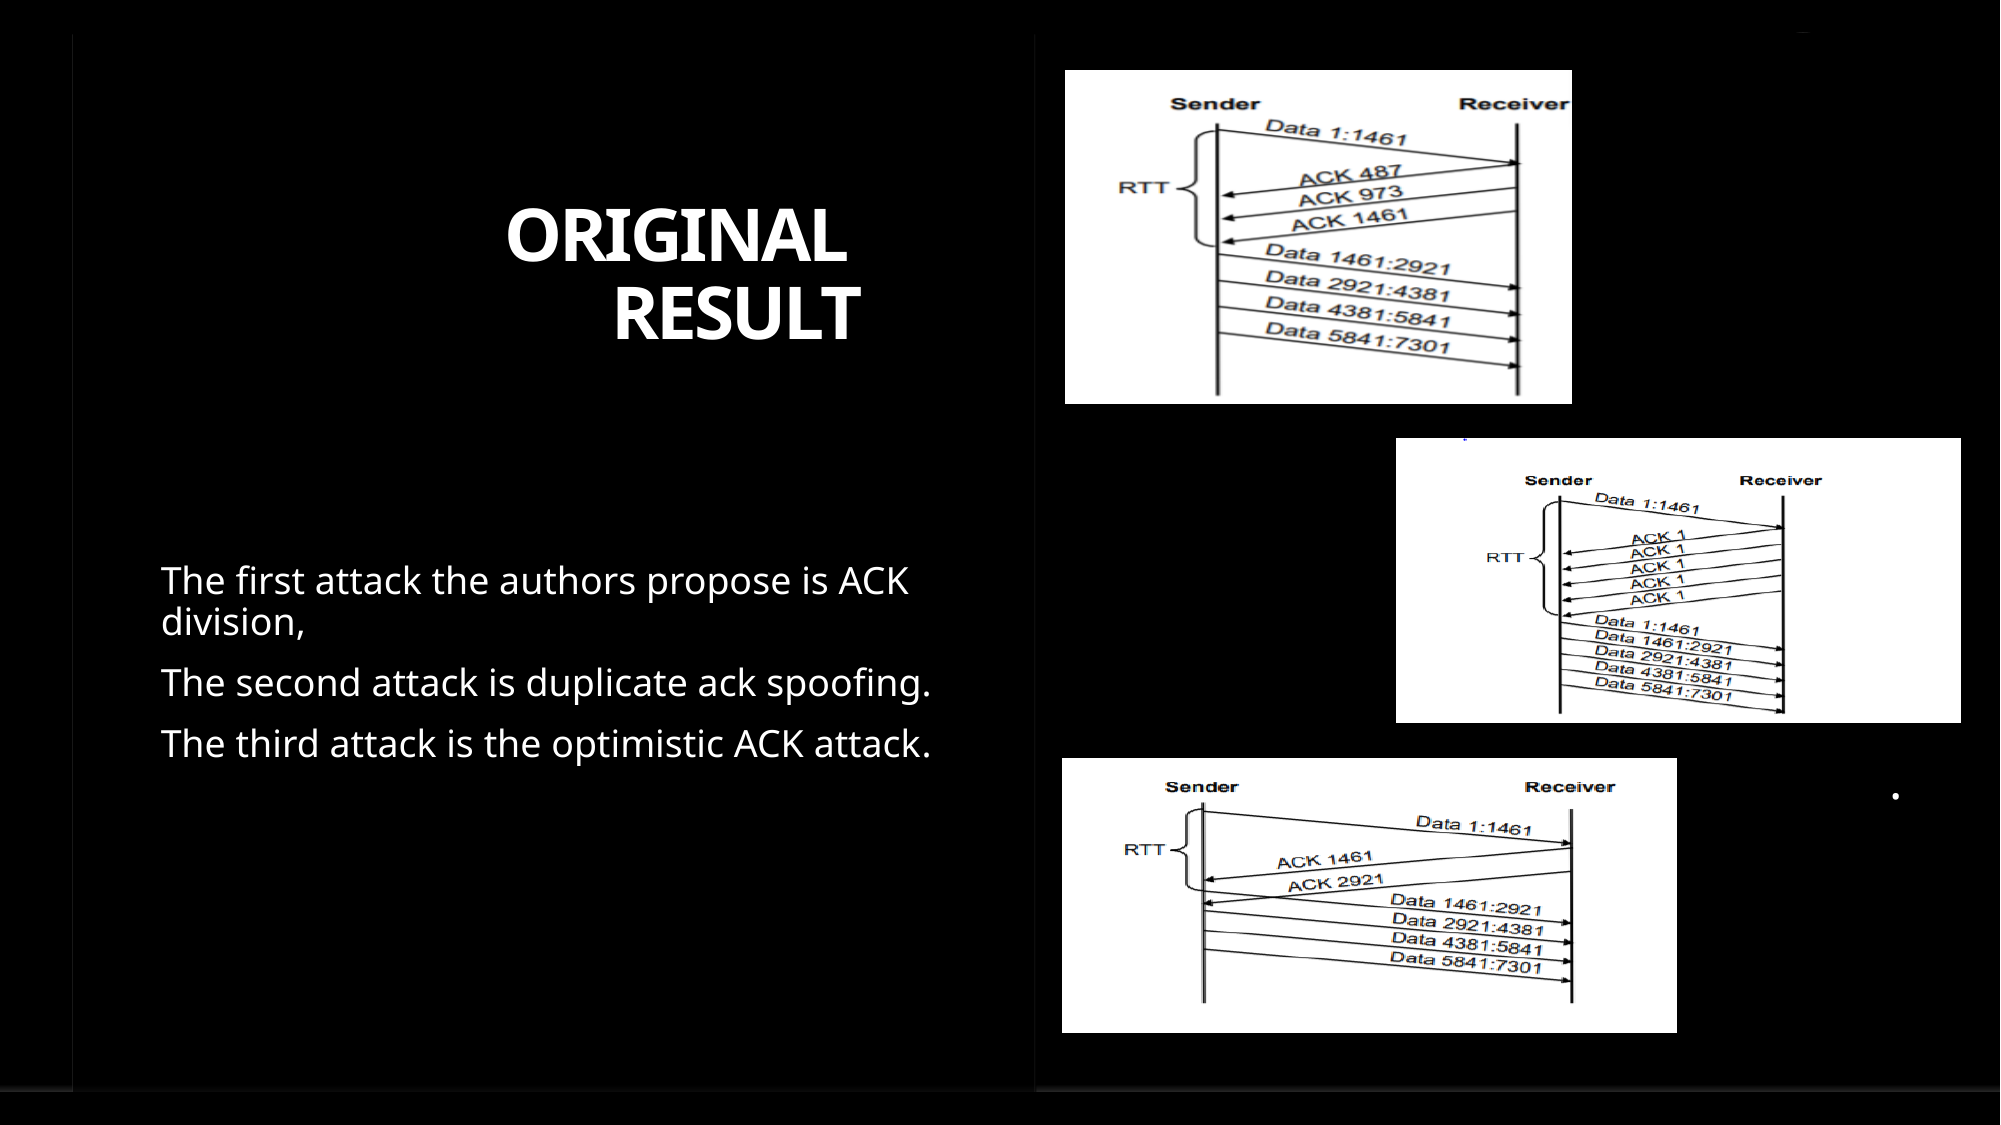

Orıgınal result
# The first attack the authors propose is ACK division,
The second attack is duplicate ack spoofing.
The third attack is the optimistic ACK attack.
.
page